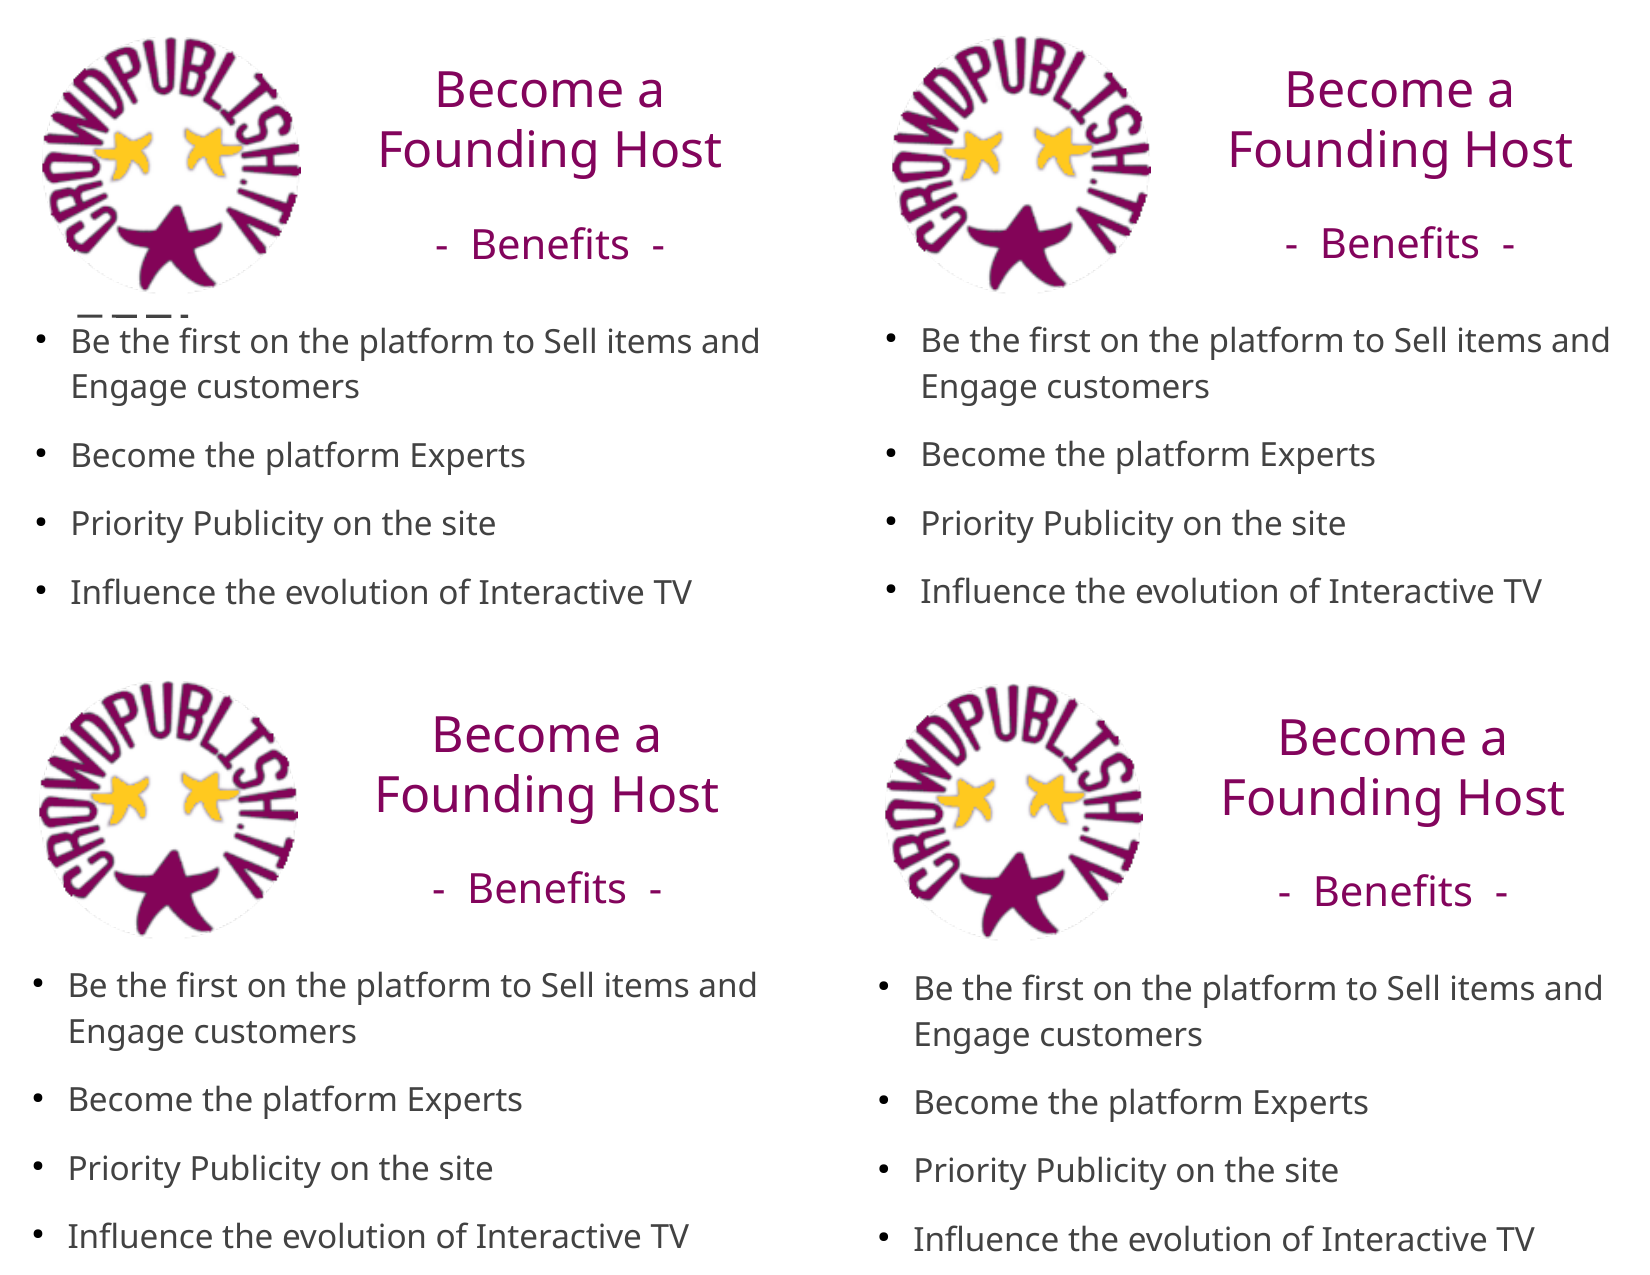

Become a Founding Host
- Benefits -
Become a Founding Host
- Benefits -
Be the first on the platform to Sell items and Engage customers
Become the platform Experts
Priority Publicity on the site
Influence the evolution of Interactive TV
# Be the first on the platform to Sell items and Engage customers
Become the platform Experts
Priority Publicity on the site
Influence the evolution of Interactive TV
Become a Founding Host
- Benefits -
Become a Founding Host
- Benefits -
Be the first on the platform to Sell items and Engage customers
Become the platform Experts
Priority Publicity on the site
Influence the evolution of Interactive TV
Be the first on the platform to Sell items and Engage customers
Become the platform Experts
Priority Publicity on the site
Influence the evolution of Interactive TV